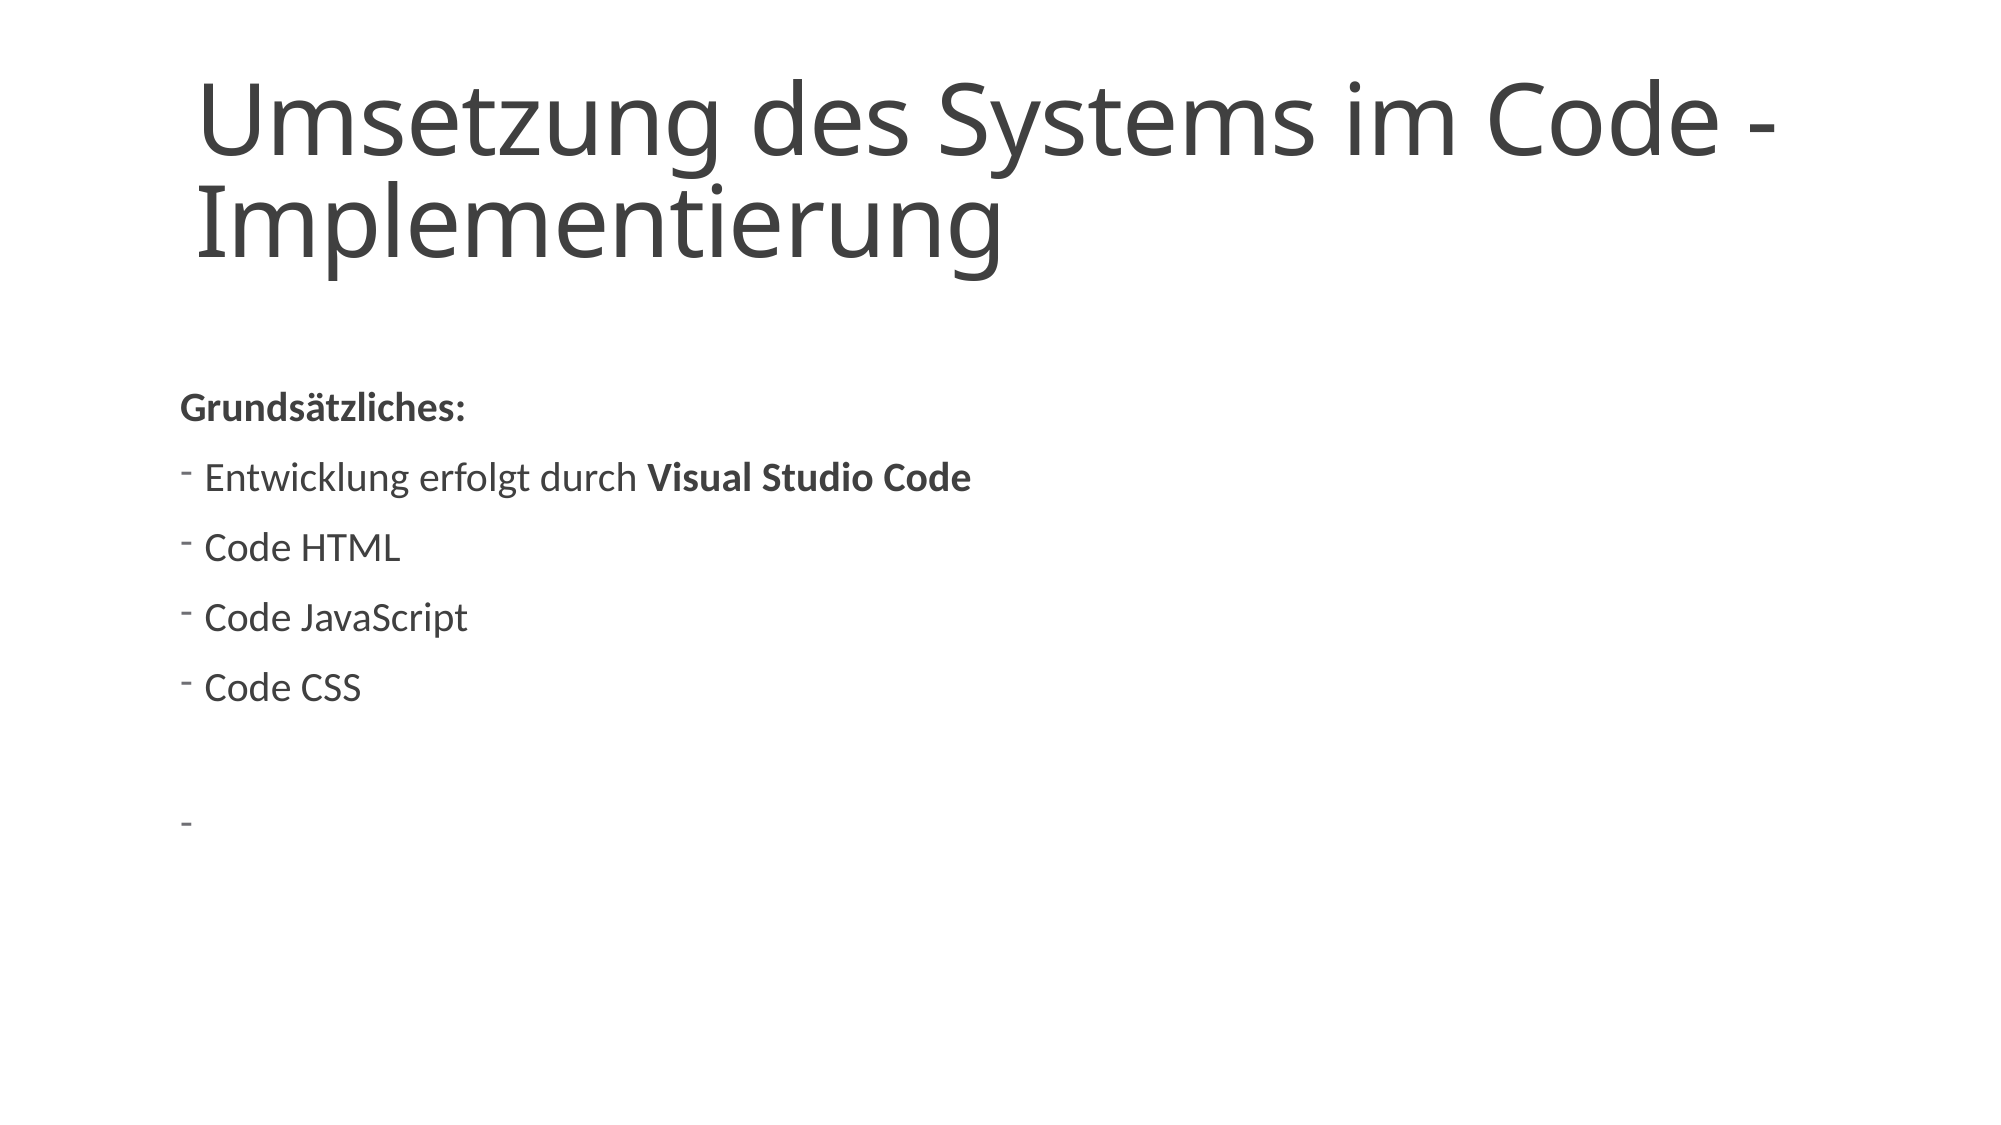

# Umsetzung des Systems im Code -Implementierung
Grundsätzliches:
 Entwicklung erfolgt durch Visual Studio Code
 Code HTML
 Code JavaScript
 Code CSS